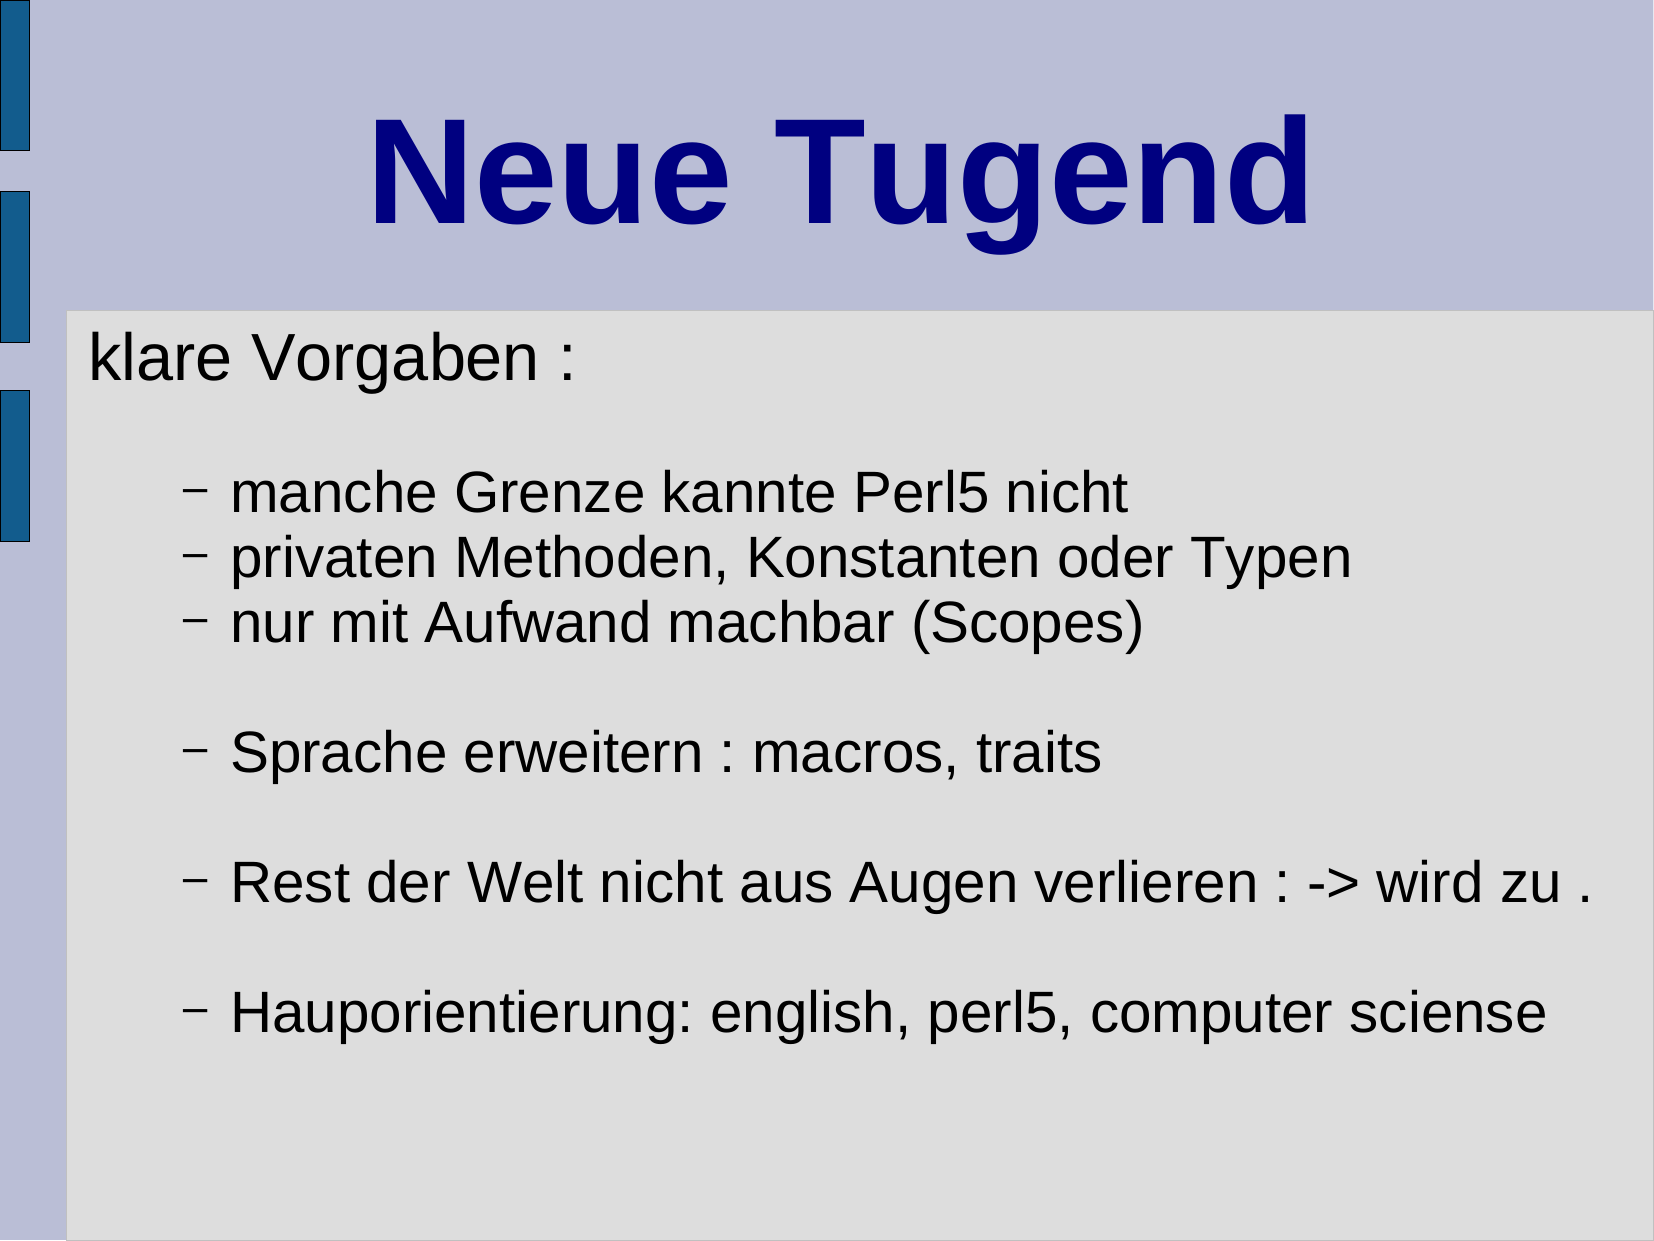

# Neue Tugend
klare Vorgaben :
manche Grenze kannte Perl5 nicht
privaten Methoden, Konstanten oder Typen
nur mit Aufwand machbar (Scopes)
Sprache erweitern : macros, traits
Rest der Welt nicht aus Augen verlieren : -> wird zu .
Hauporientierung: english, perl5, computer sciense